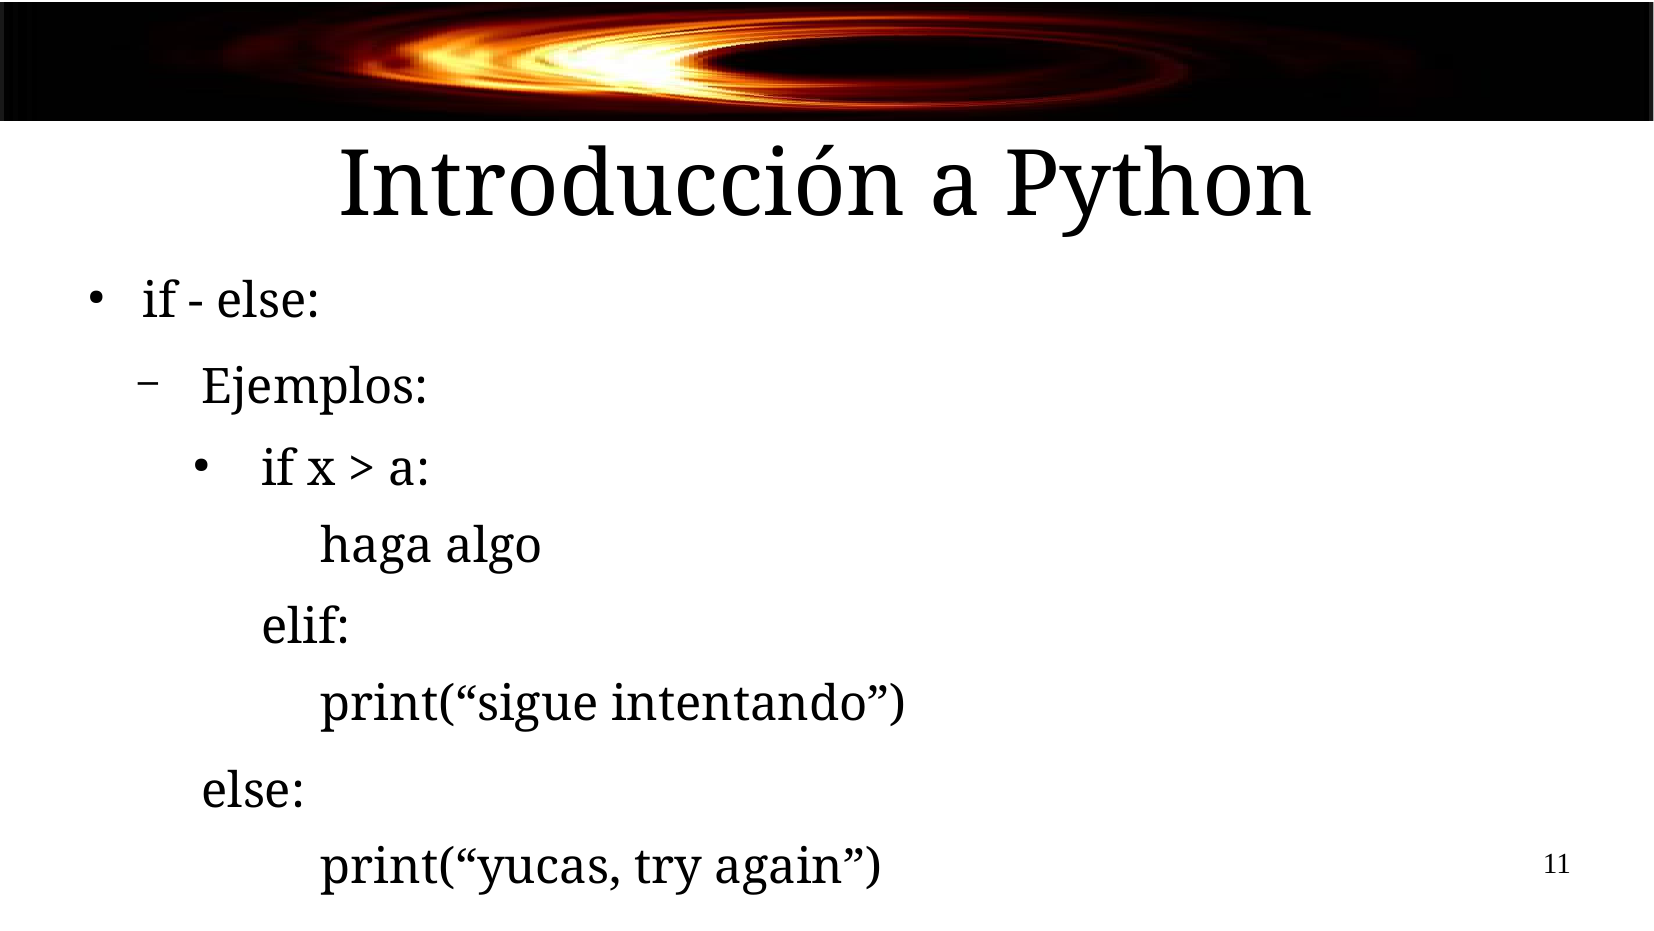

Introducción a Python
# if - else:
Ejemplos:
if x > a:
haga algo
elif:
print(“sigue intentando”)
else:
print(“yucas, try again”)
11